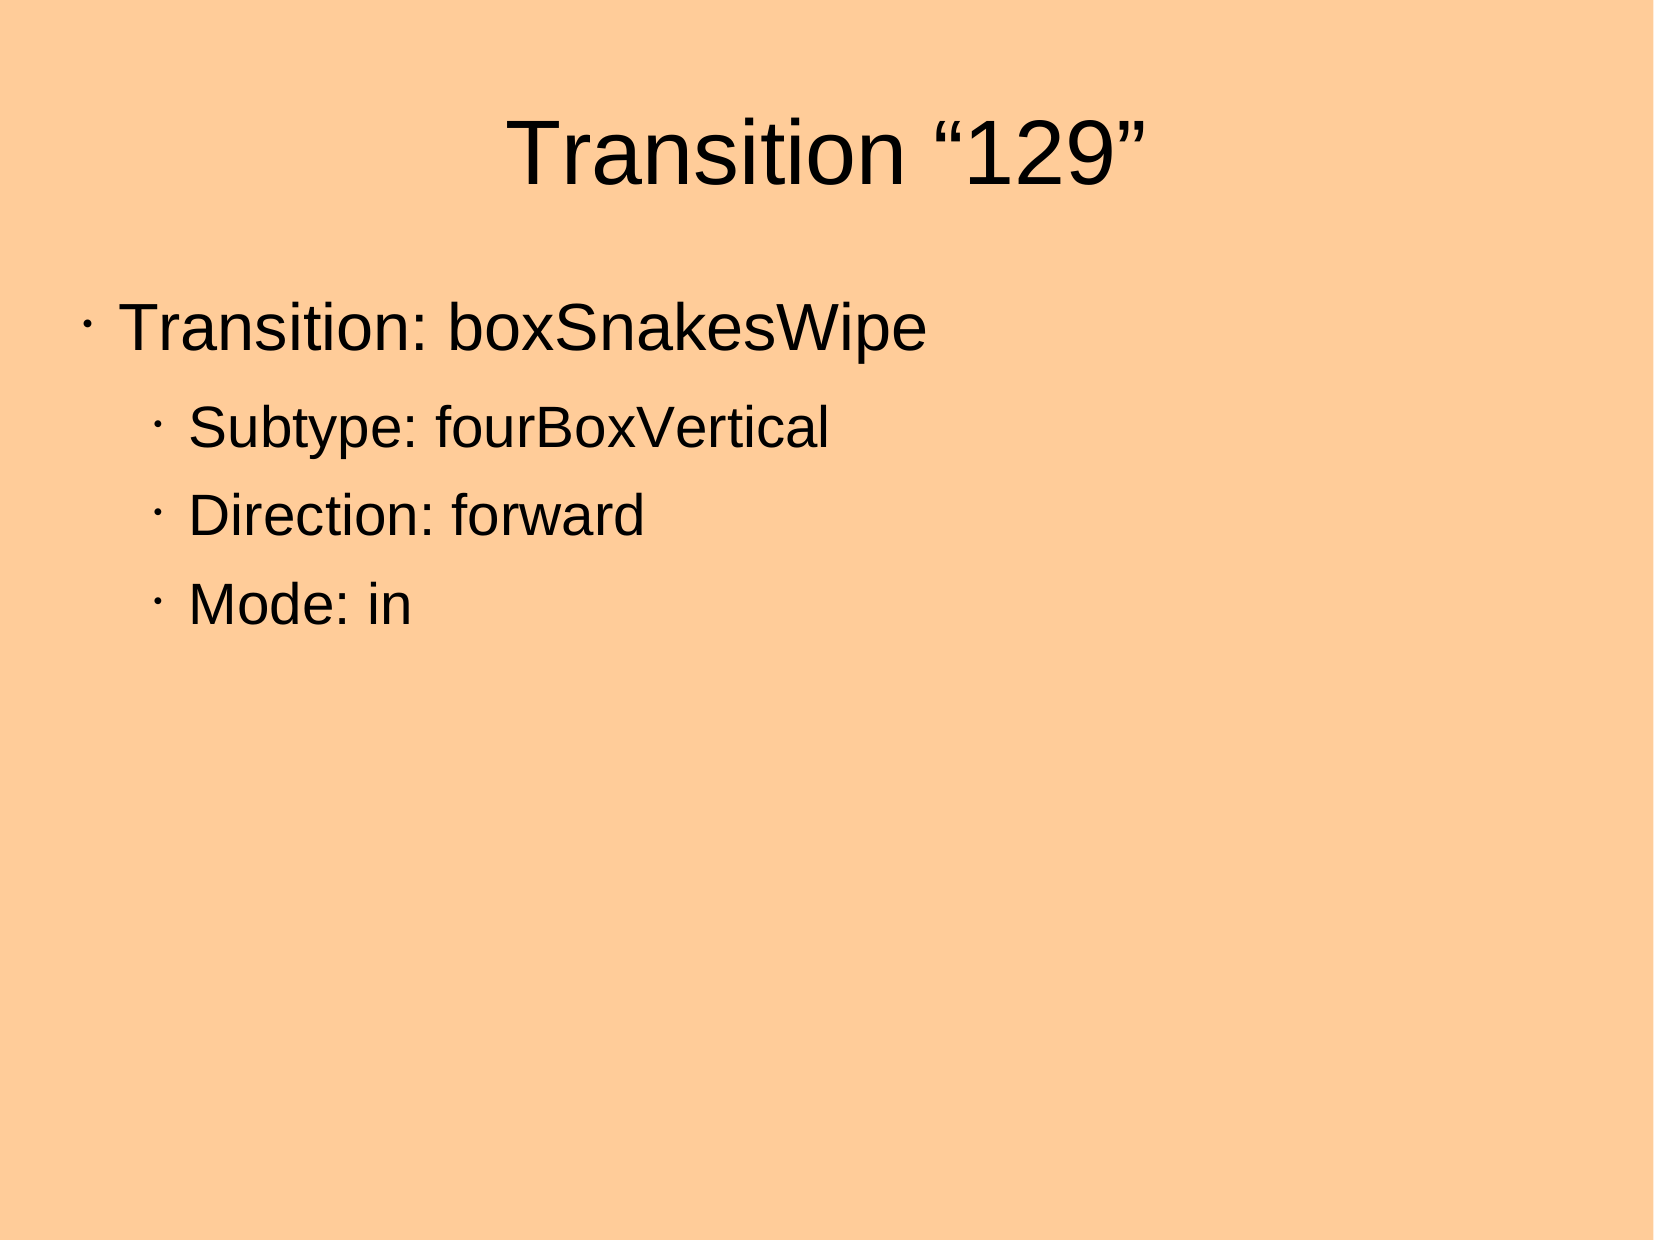

# Transition “129”
Transition: boxSnakesWipe
Subtype: fourBoxVertical
Direction: forward
Mode: in